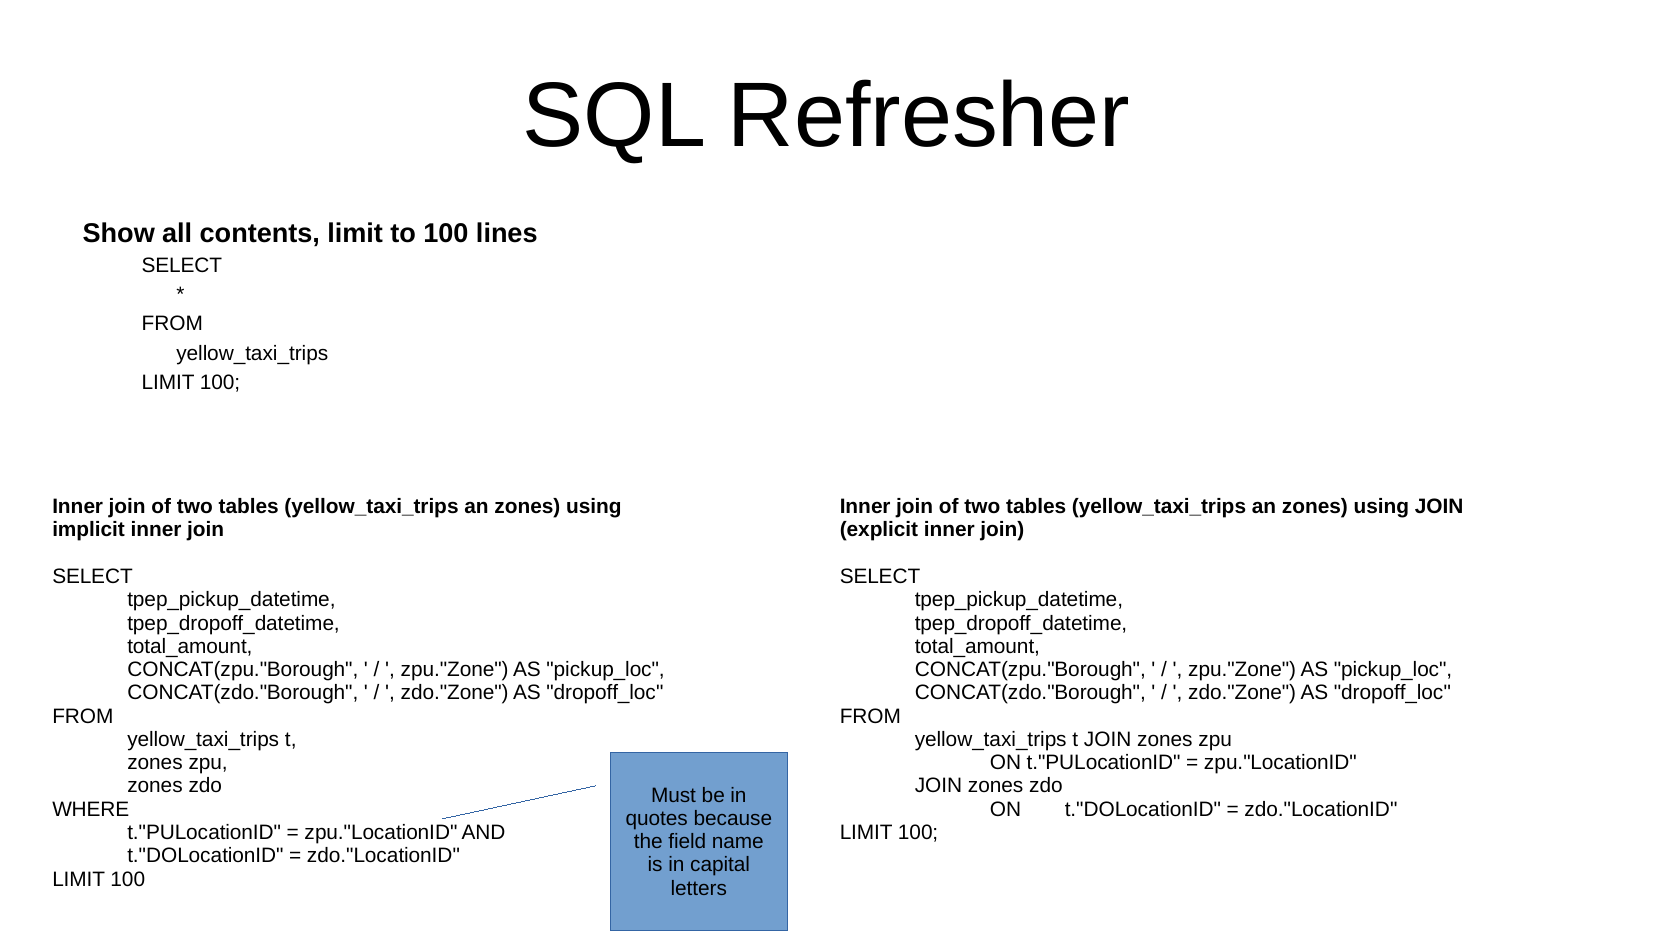

# SQL Refresher
Show all contents, limit to 100 lines
SELECT
 *
FROM
 yellow_taxi_trips
LIMIT 100;
Inner join of two tables (yellow_taxi_trips an zones) using implicit inner join
SELECT
	tpep_pickup_datetime,
	tpep_dropoff_datetime,
	total_amount,
	CONCAT(zpu."Borough", ' / ', zpu."Zone") AS "pickup_loc",
	CONCAT(zdo."Borough", ' / ', zdo."Zone") AS "dropoff_loc"
FROM
	yellow_taxi_trips t,
	zones zpu,
	zones zdo
WHERE
	t."PULocationID" = zpu."LocationID" AND
	t."DOLocationID" = zdo."LocationID"
LIMIT 100
Inner join of two tables (yellow_taxi_trips an zones) using JOIN (explicit inner join)
SELECT
	tpep_pickup_datetime,
	tpep_dropoff_datetime,
	total_amount,
	CONCAT(zpu."Borough", ' / ', zpu."Zone") AS "pickup_loc",
	CONCAT(zdo."Borough", ' / ', zdo."Zone") AS "dropoff_loc"
FROM
	yellow_taxi_trips t JOIN zones zpu
		ON t."PULocationID" = zpu."LocationID"
	JOIN zones zdo
		ON 	t."DOLocationID" = zdo."LocationID"
LIMIT 100;
Must be in quotes because the field name is in capital letters